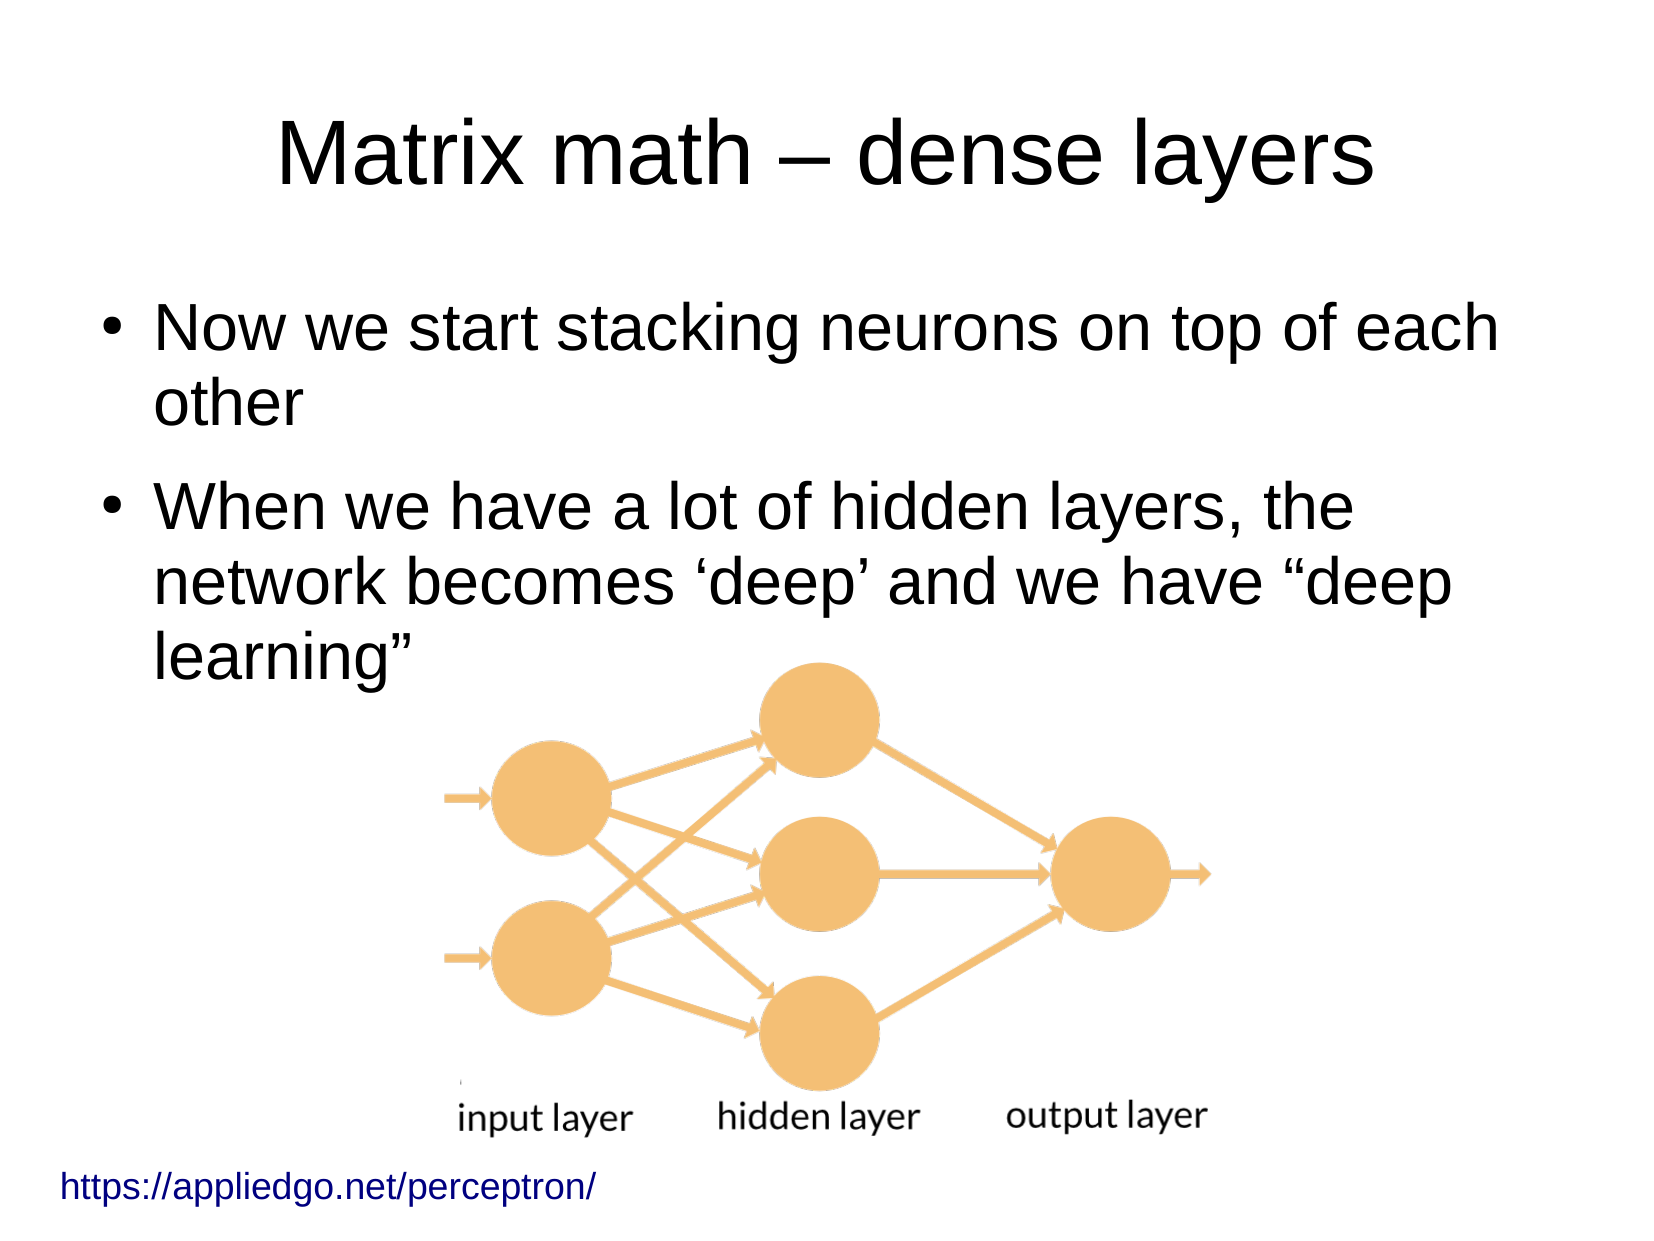

# Matrix math – dense layers
Now we start stacking neurons on top of each other
When we have a lot of hidden layers, the network becomes ‘deep’ and we have “deep learning”
https://appliedgo.net/perceptron/